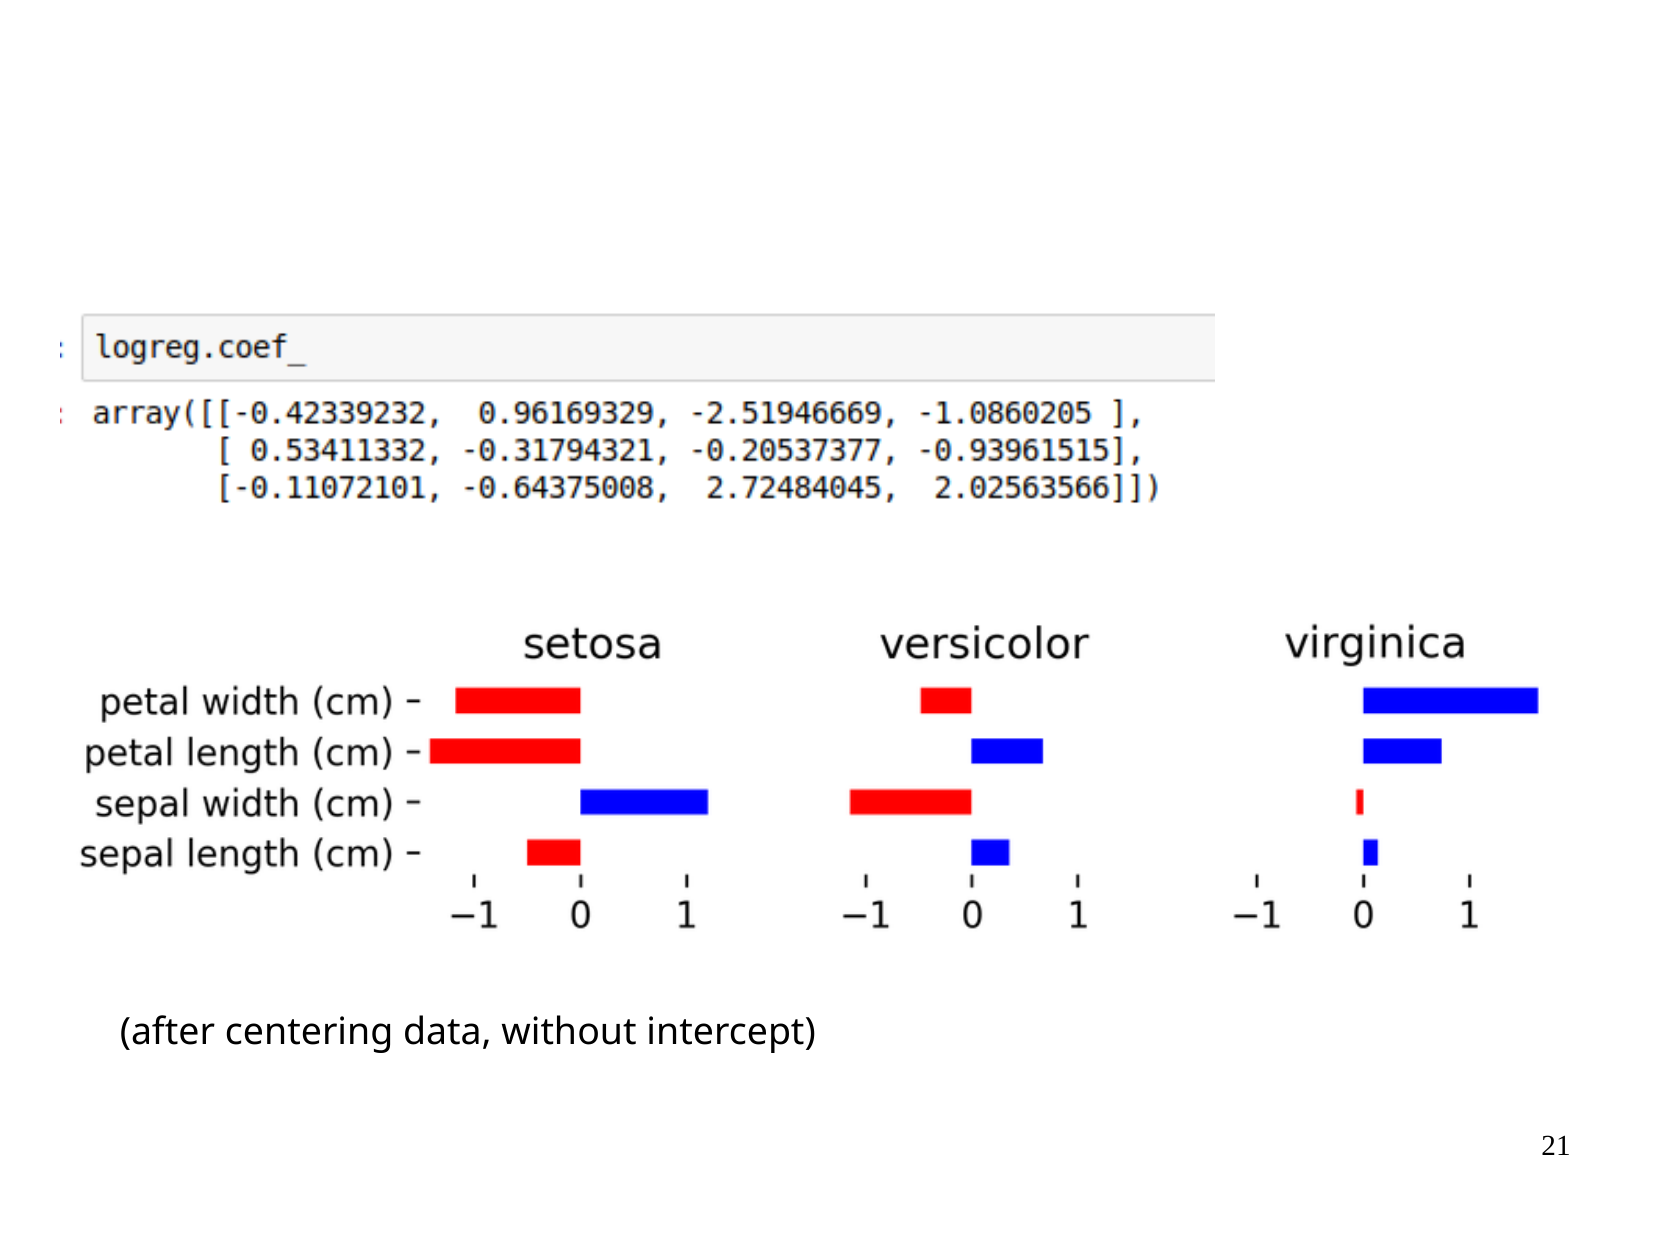

#
(after centering data, without intercept)
21